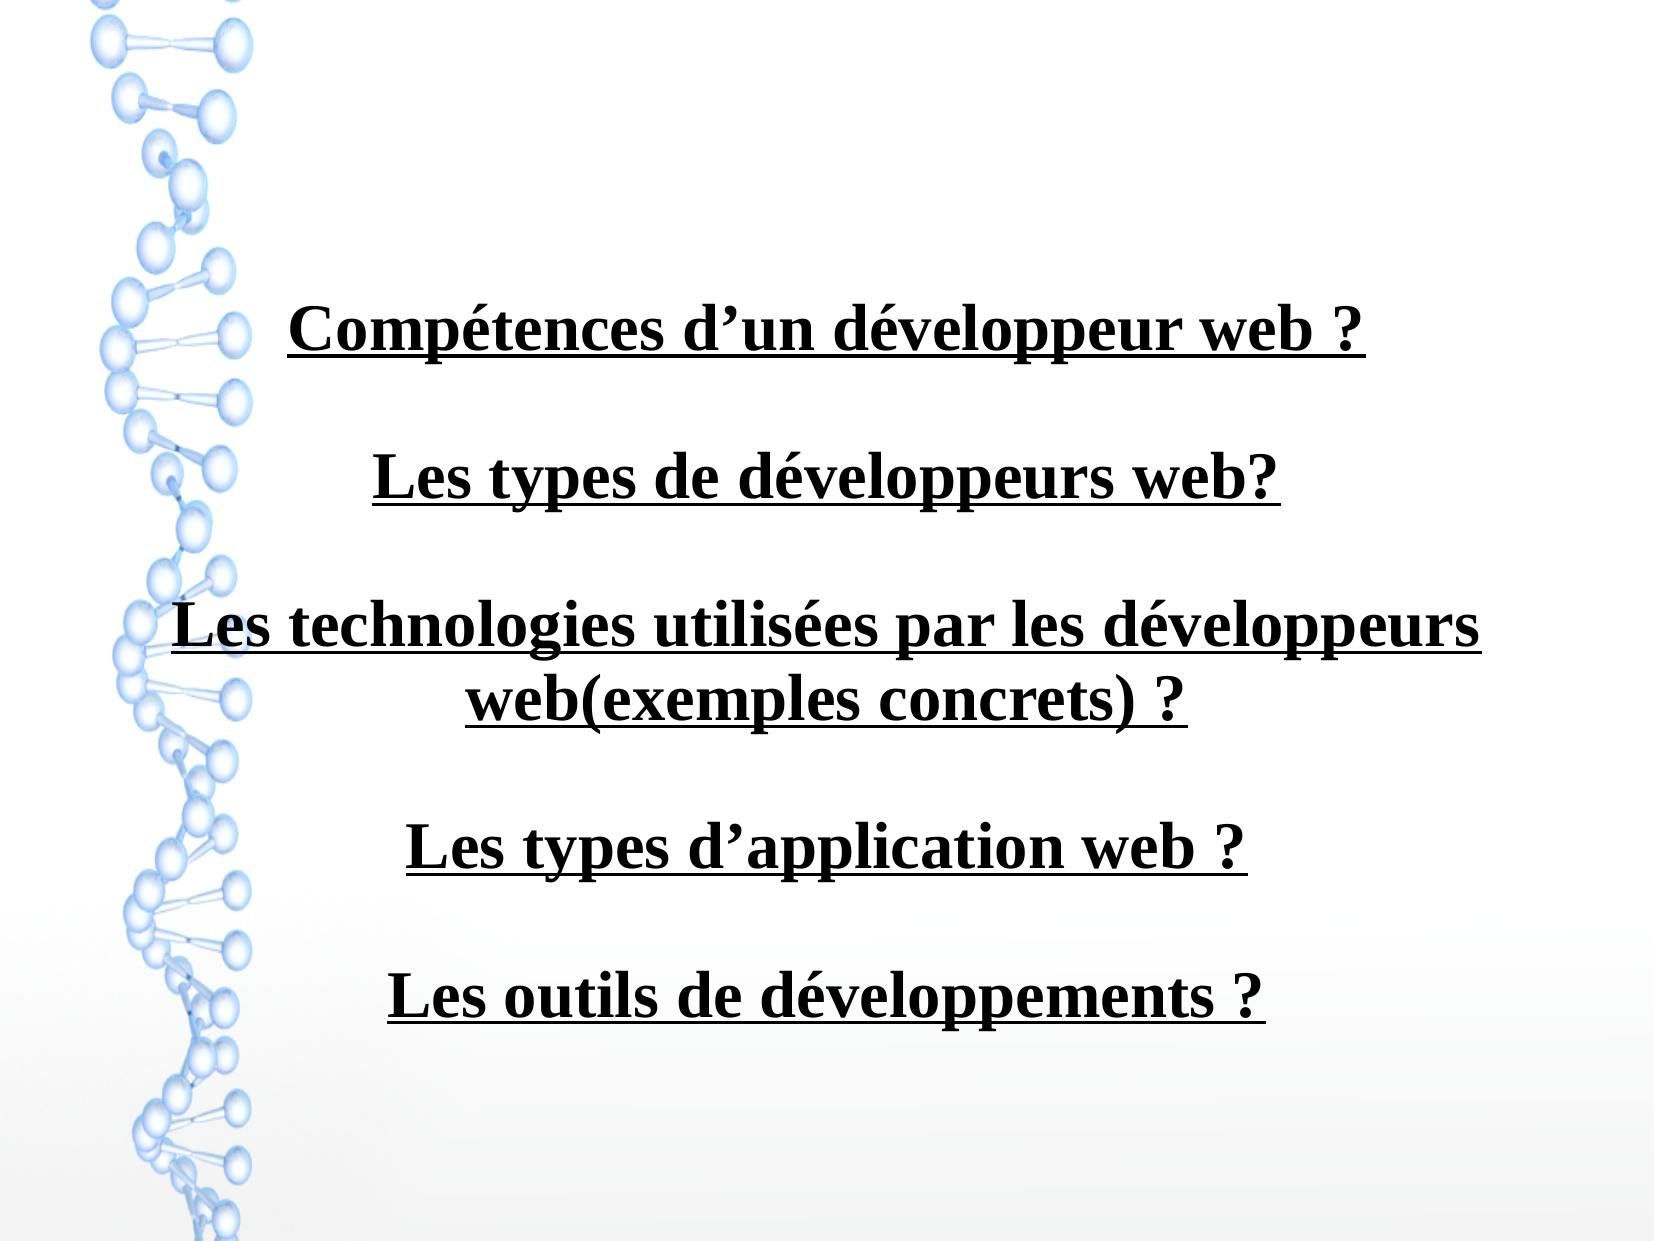

# Compétences d’un développeur web ?
Les types de développeurs web?
Les technologies utilisées par les développeurs
web(exemples concrets) ?
Les types d’application web ?
Les outils de développements ?